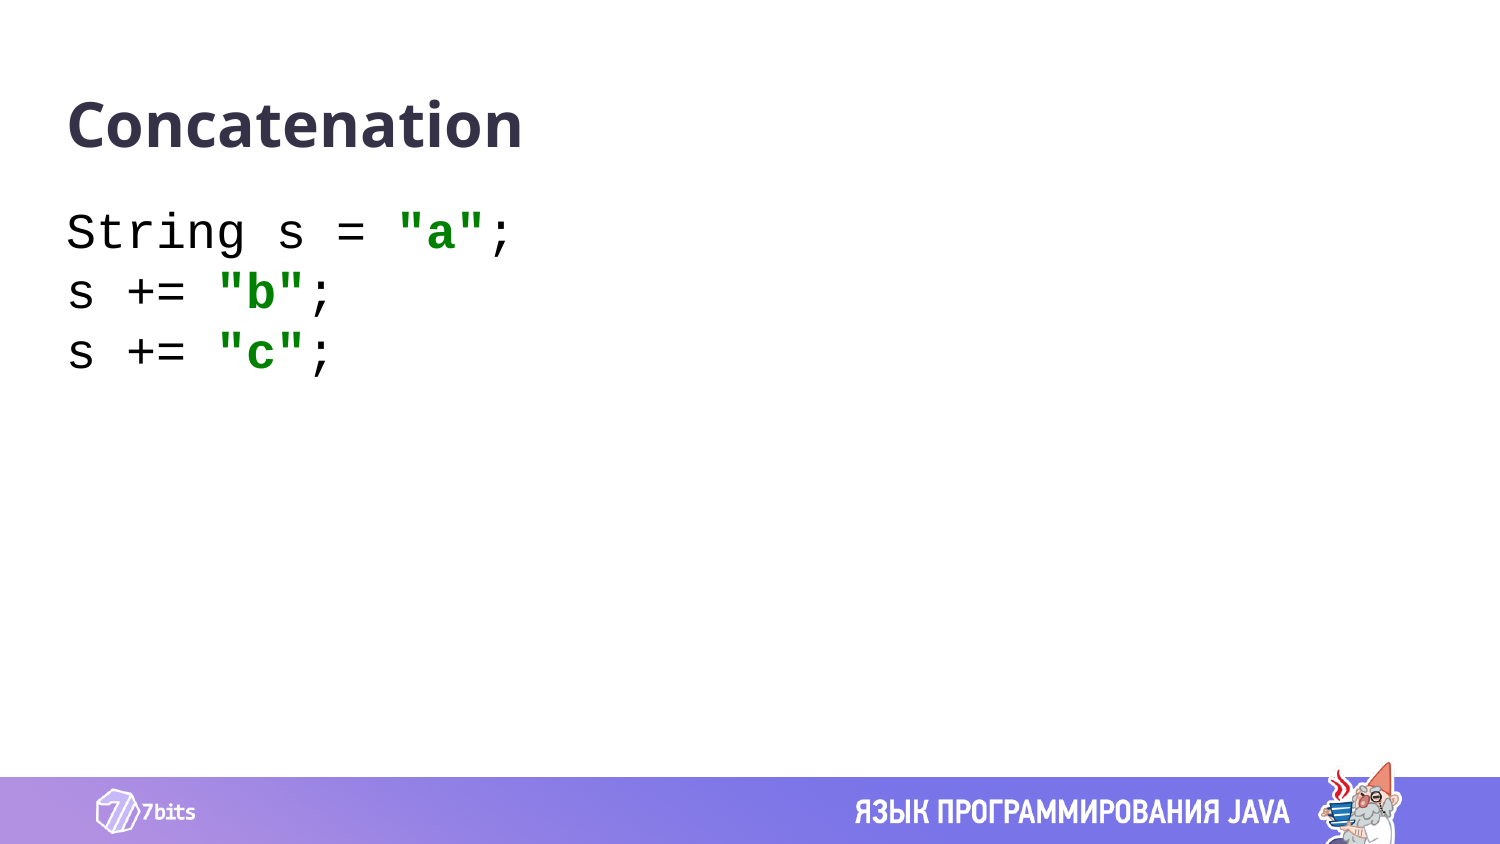

# Concatenation
String s = "a";
s += "b";
s += "c";